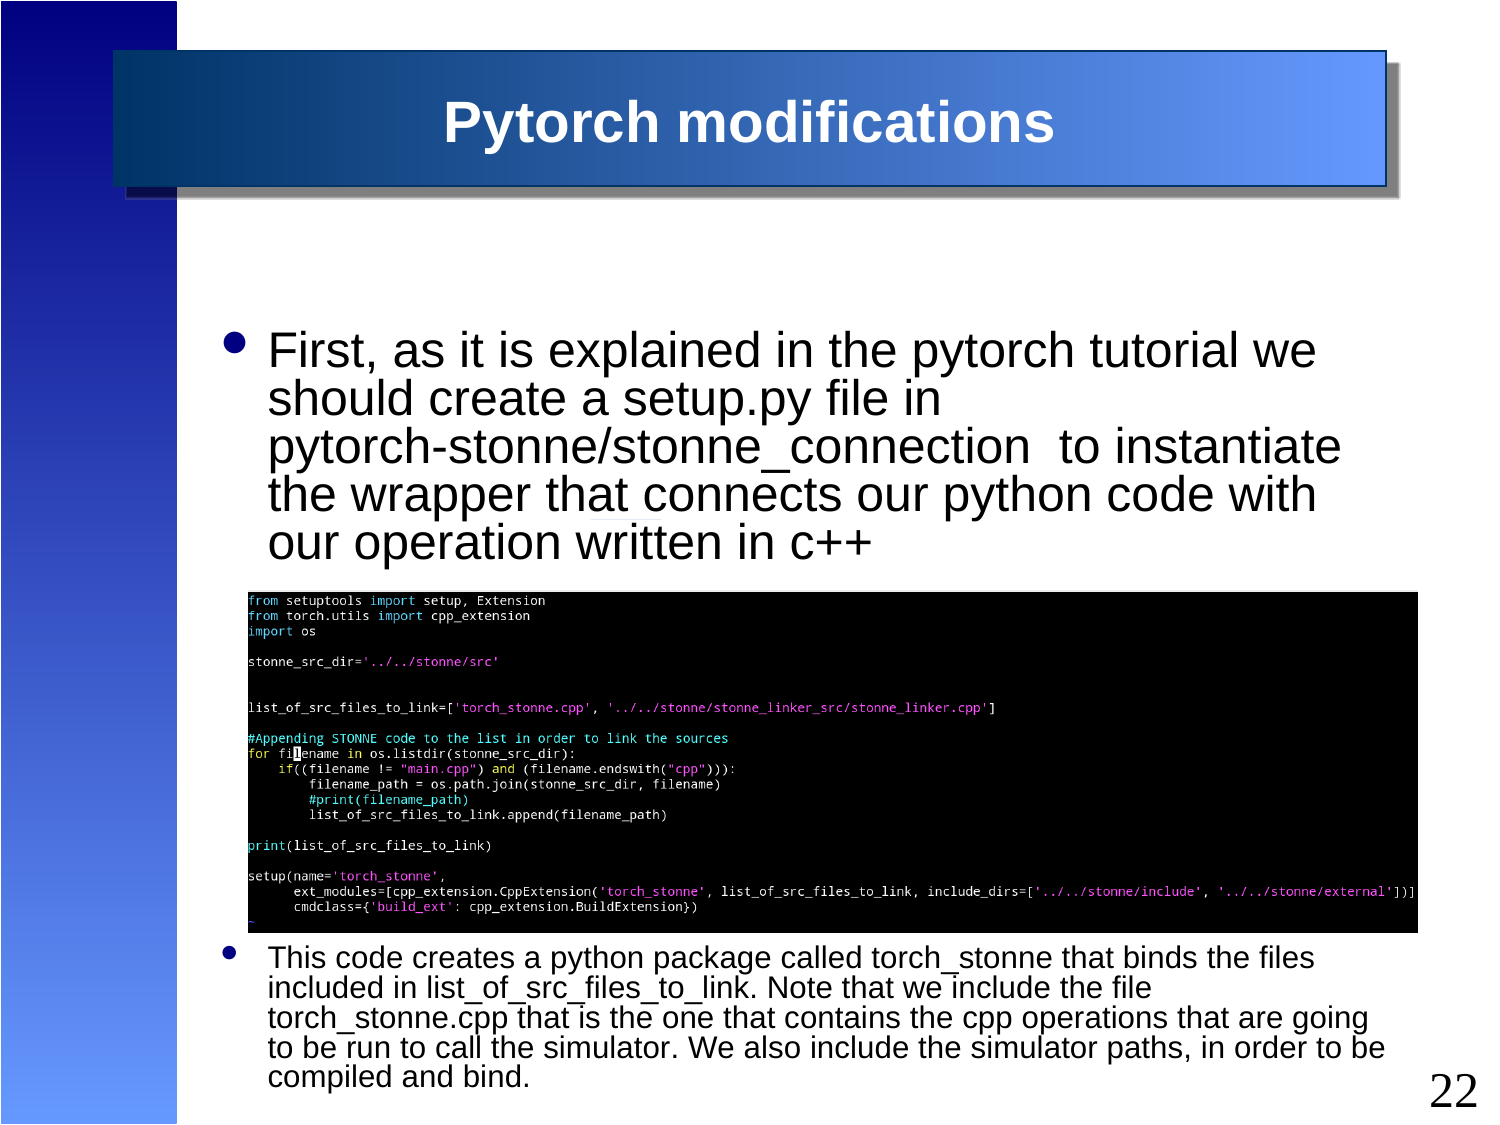

# Pytorch modifications
First, as it is explained in the pytorch tutorial we should create a setup.py file in pytorch-stonne/stonne_connection to instantiate the wrapper that connects our python code with our operation written in c++
This code creates a python package called torch_stonne that binds the files included in list_of_src_files_to_link. Note that we include the file torch_stonne.cpp that is the one that contains the cpp operations that are going to be run to call the simulator. We also include the simulator paths, in order to be compiled and bind.